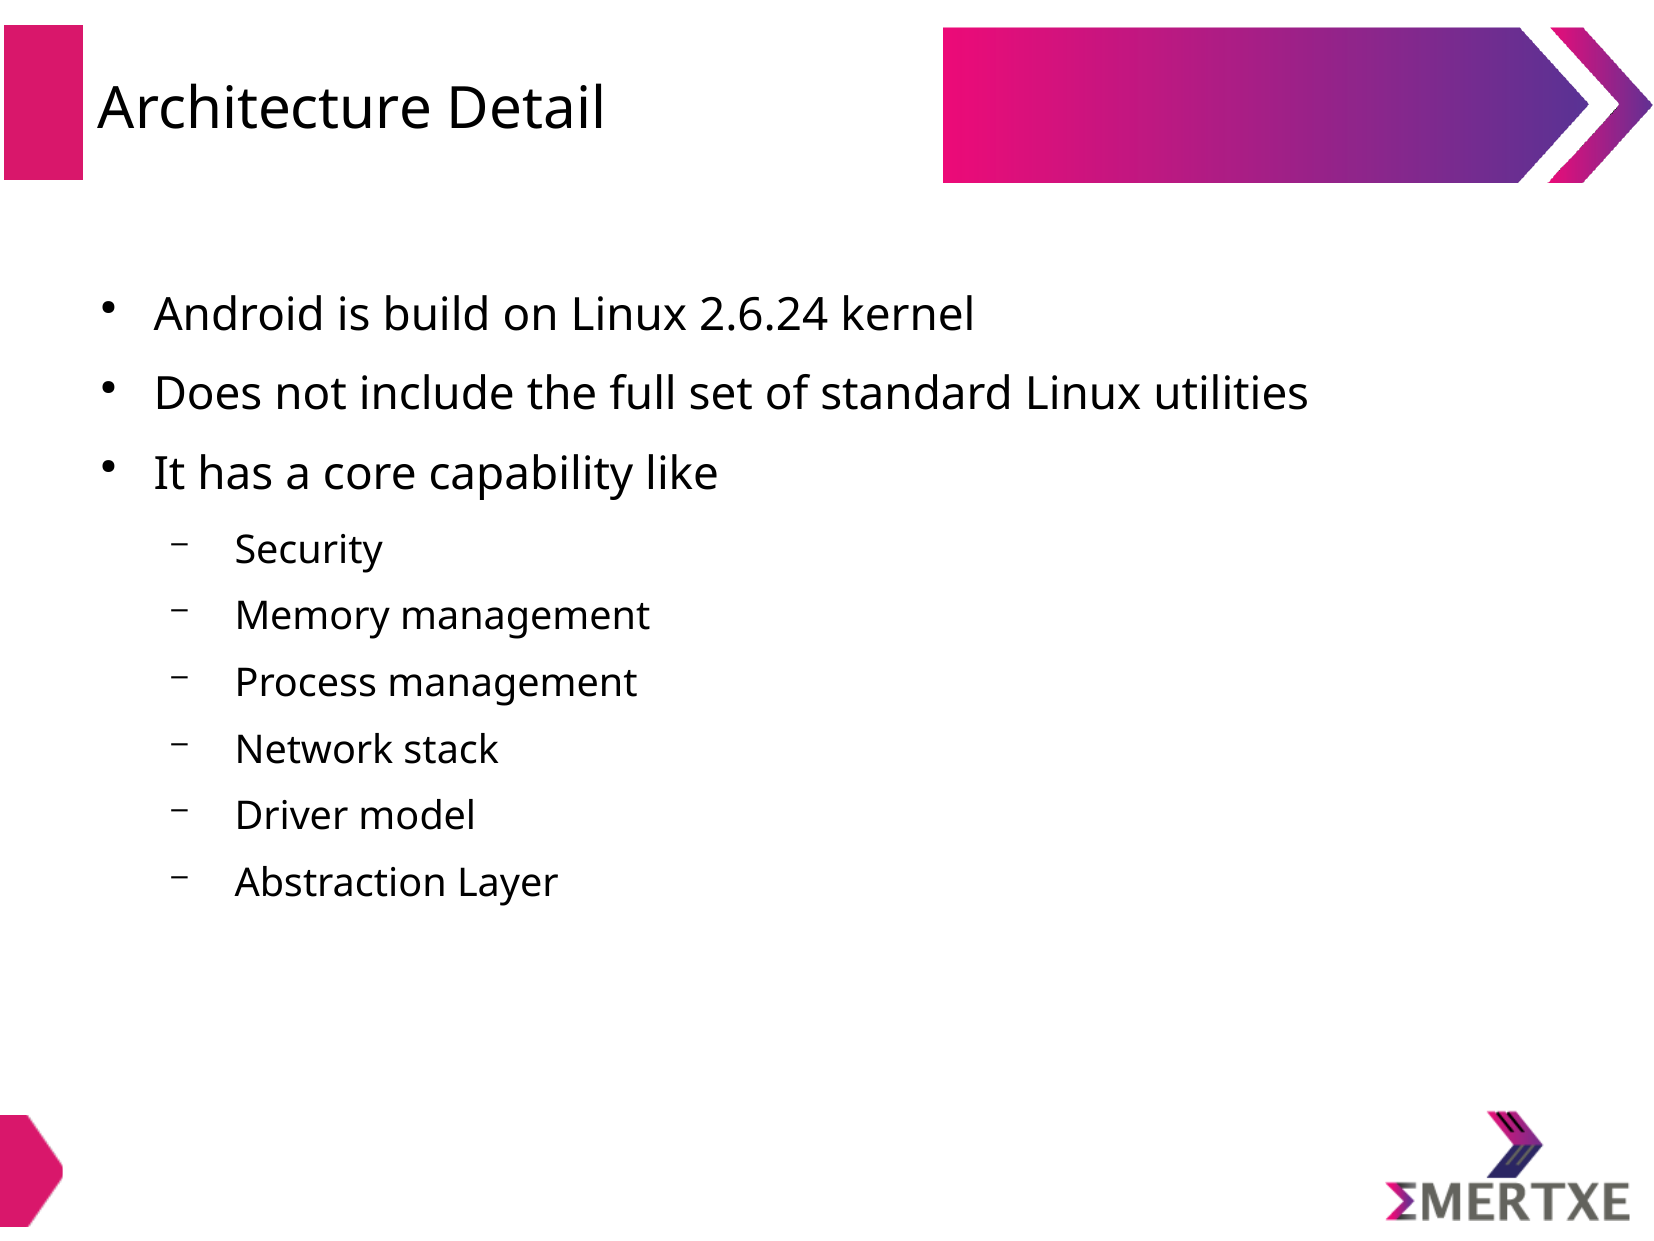

# Architecture Detail
Android is build on Linux 2.6.24 kernel
Does not include the full set of standard Linux utilities
It has a core capability like
 Security
 Memory management
 Process management
 Network stack
 Driver model
 Abstraction Layer